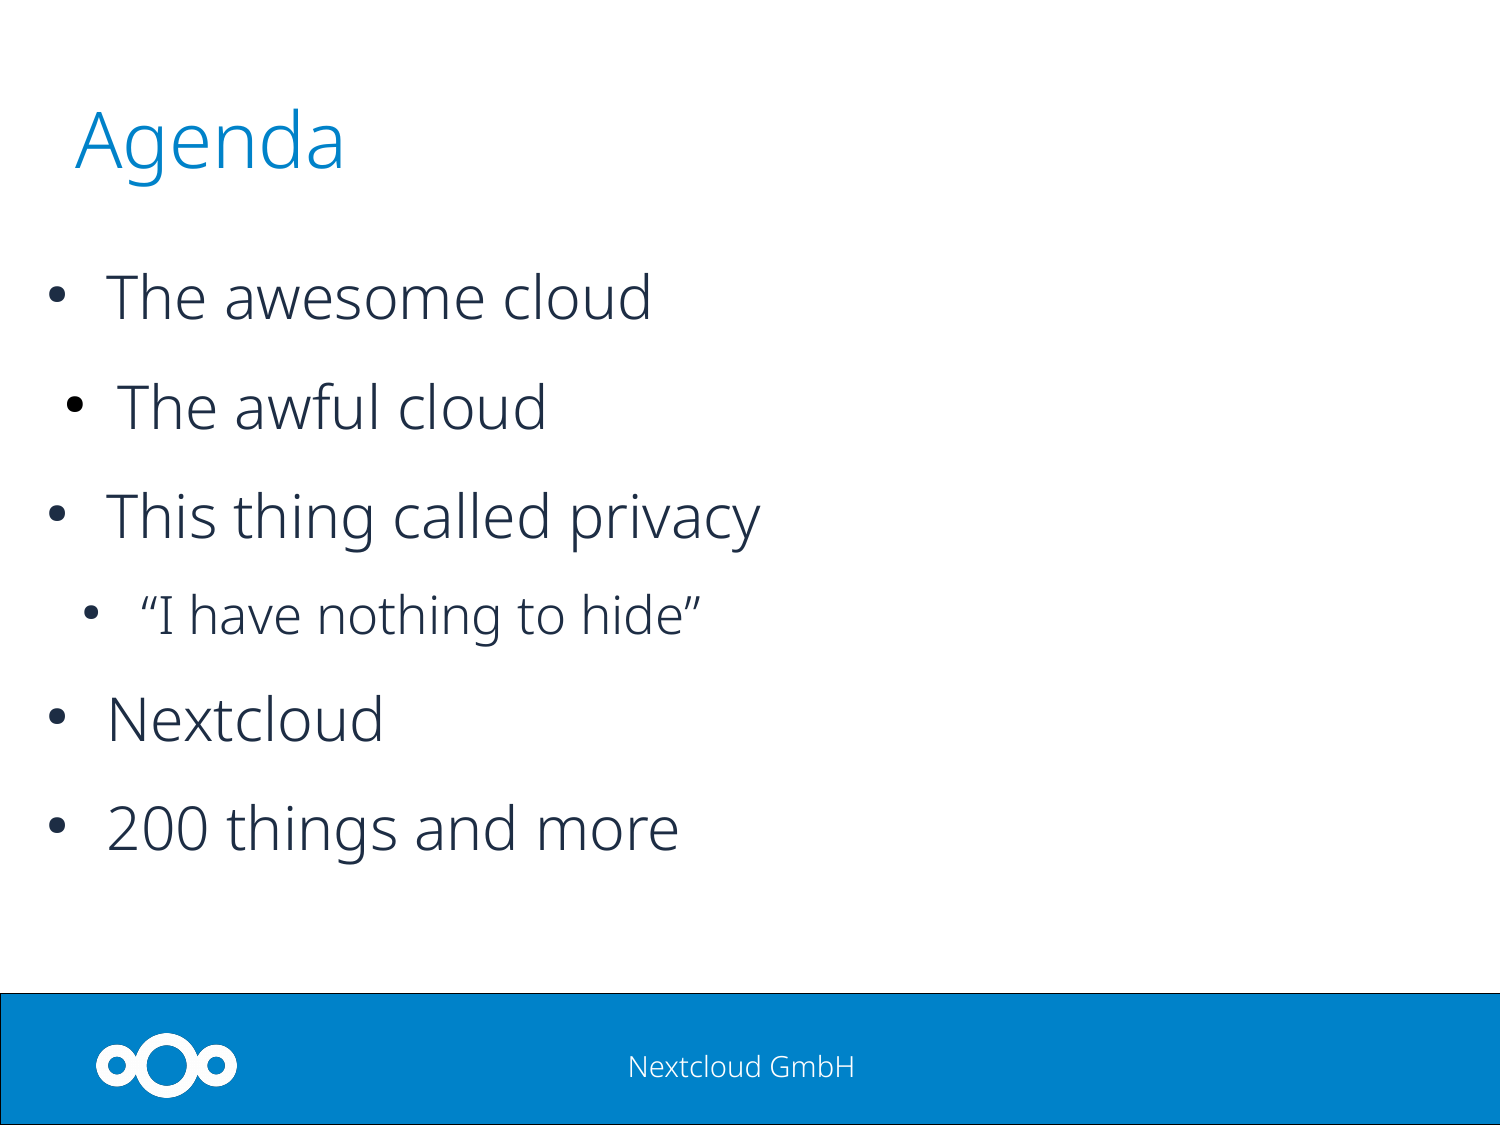

# Agenda
The awesome cloud
The awful cloud
This thing called privacy
“I have nothing to hide”
Nextcloud
200 things and more